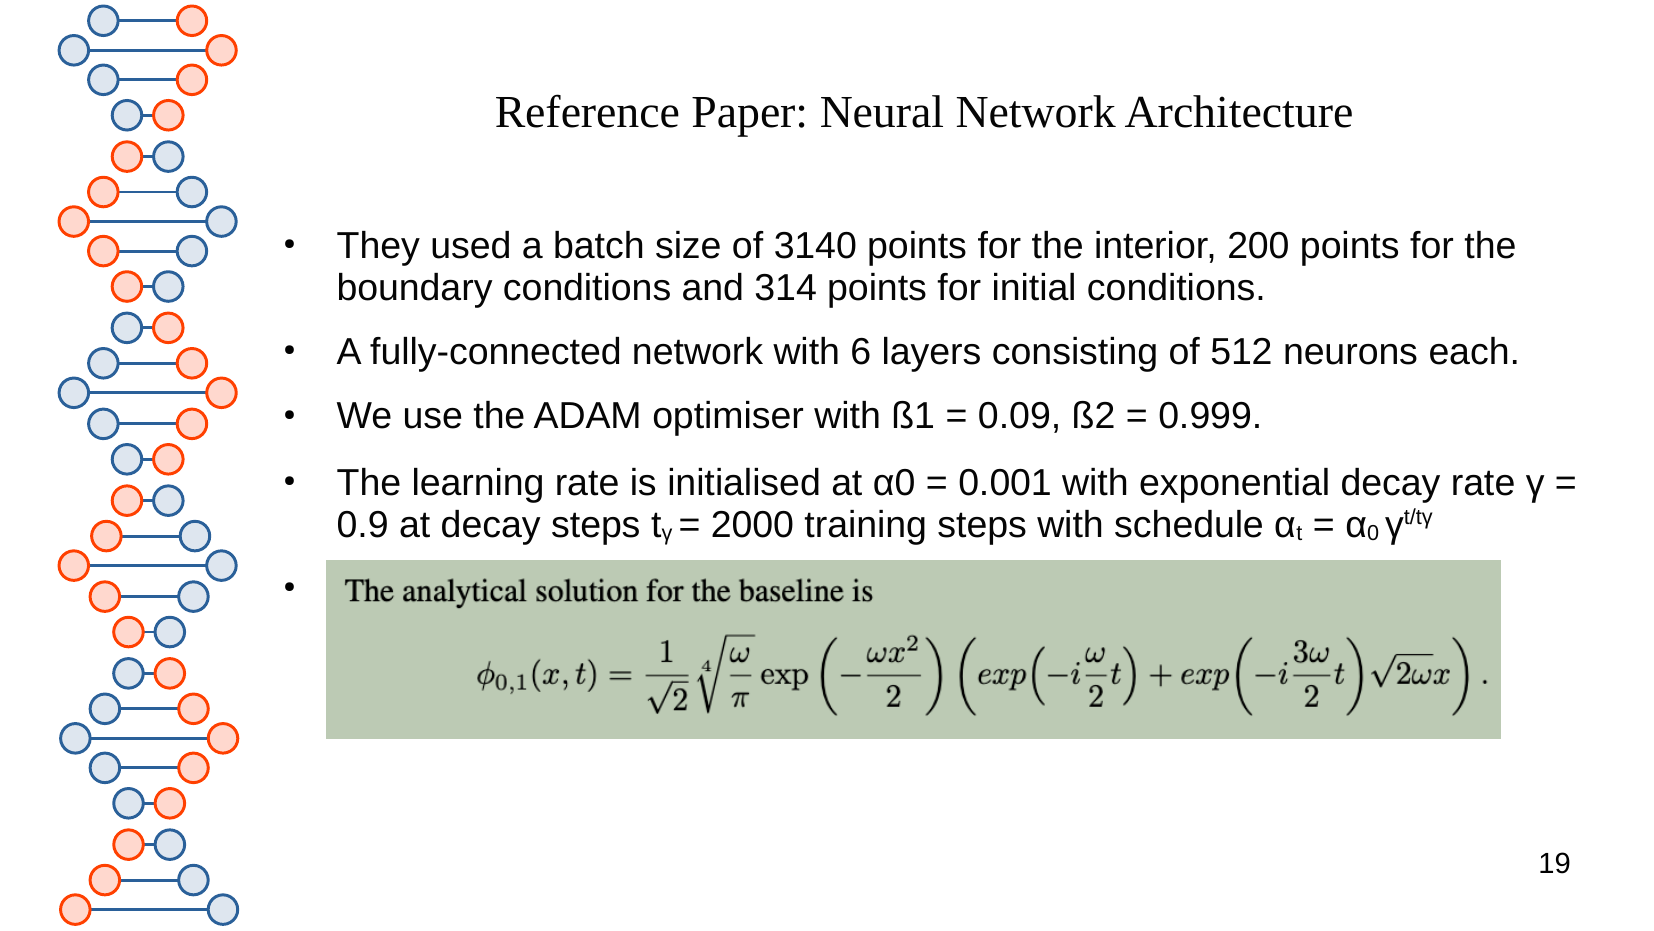

# Reference Paper: Neural Network Architecture
They used a batch size of 3140 points for the interior, 200 points for the boundary conditions and 314 points for initial conditions.
A fully-connected network with 6 layers consisting of 512 neurons each.
We use the ADAM optimiser with ß1 = 0.09, ß2 = 0.999.
The learning rate is initialised at α0 = 0.001 with exponential decay rate γ = 0.9 at decay steps tγ = 2000 training steps with schedule αt = α0 γt/tγ
19